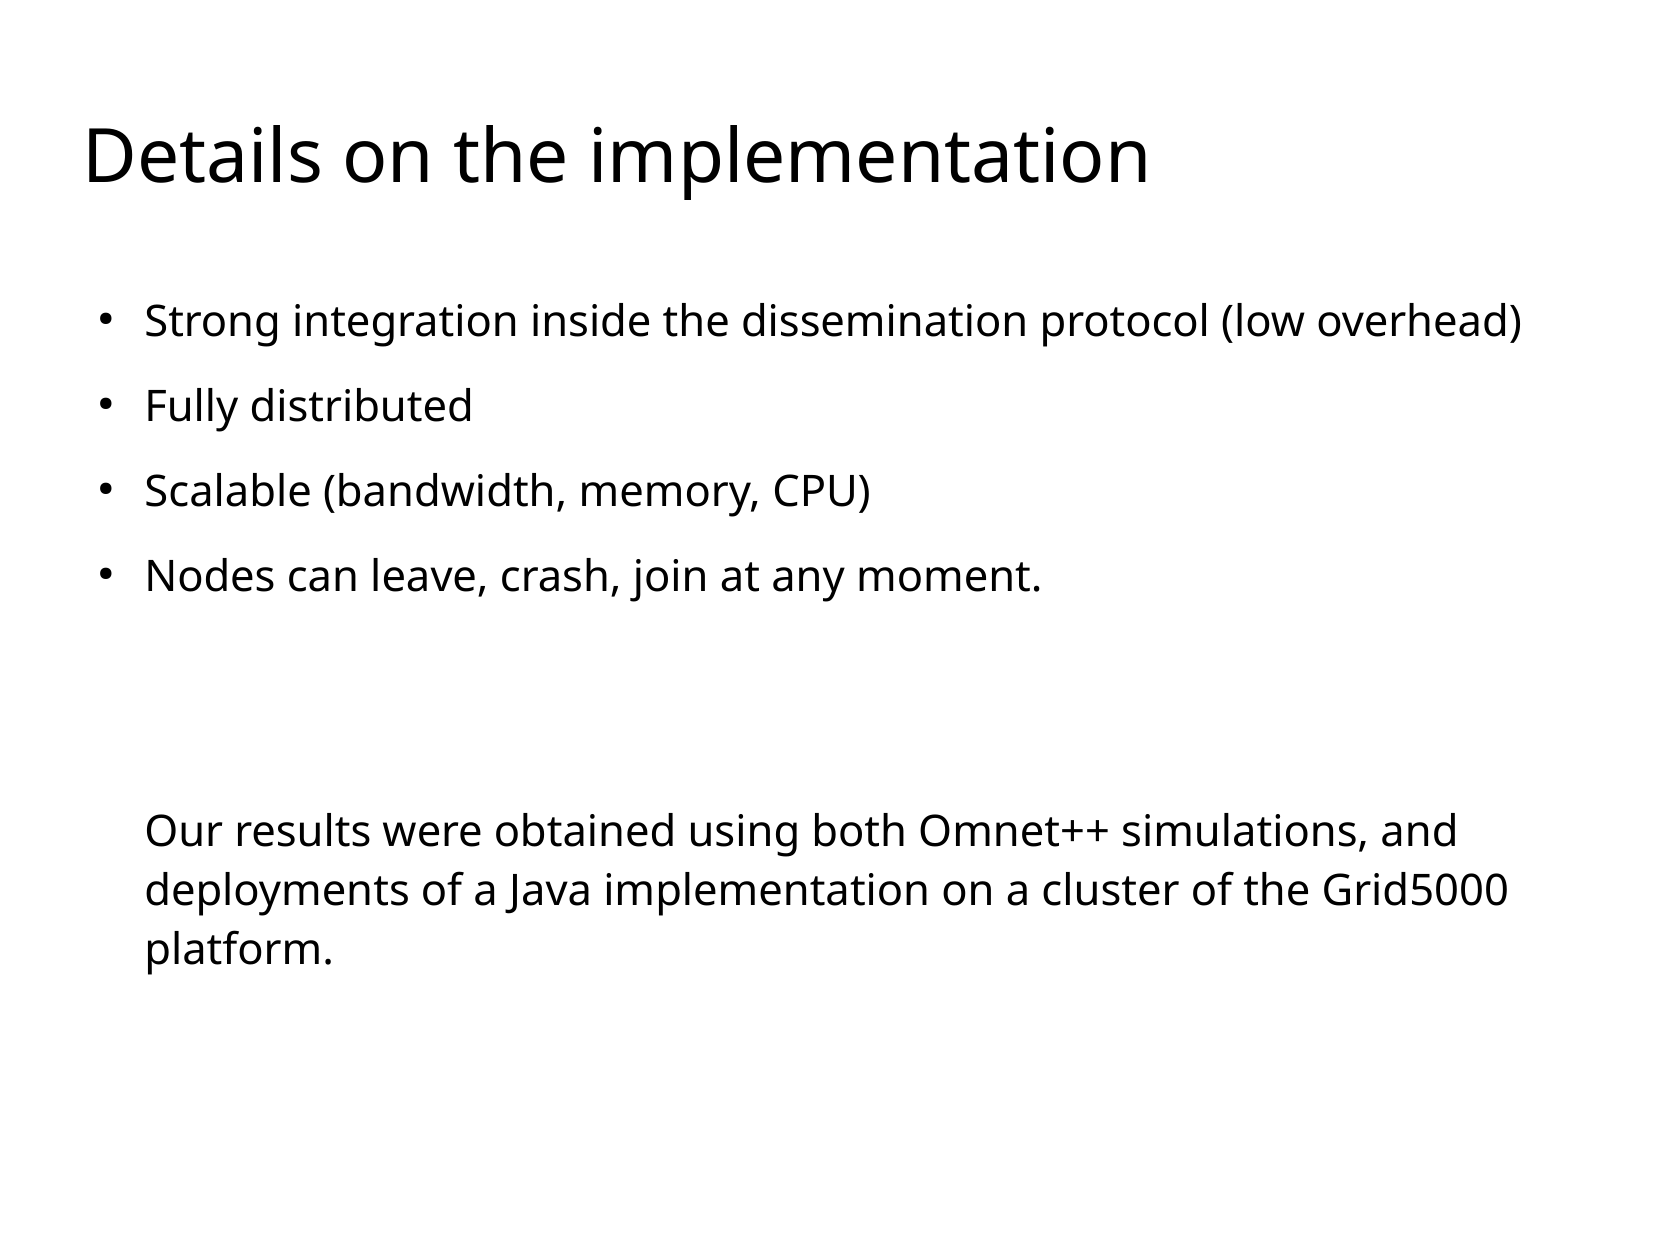

# Details on the implementation
Strong integration inside the dissemination protocol (low overhead)
Fully distributed
Scalable (bandwidth, memory, CPU)
Nodes can leave, crash, join at any moment.
Our results were obtained using both Omnet++ simulations, and deployments of a Java implementation on a cluster of the Grid5000 platform.